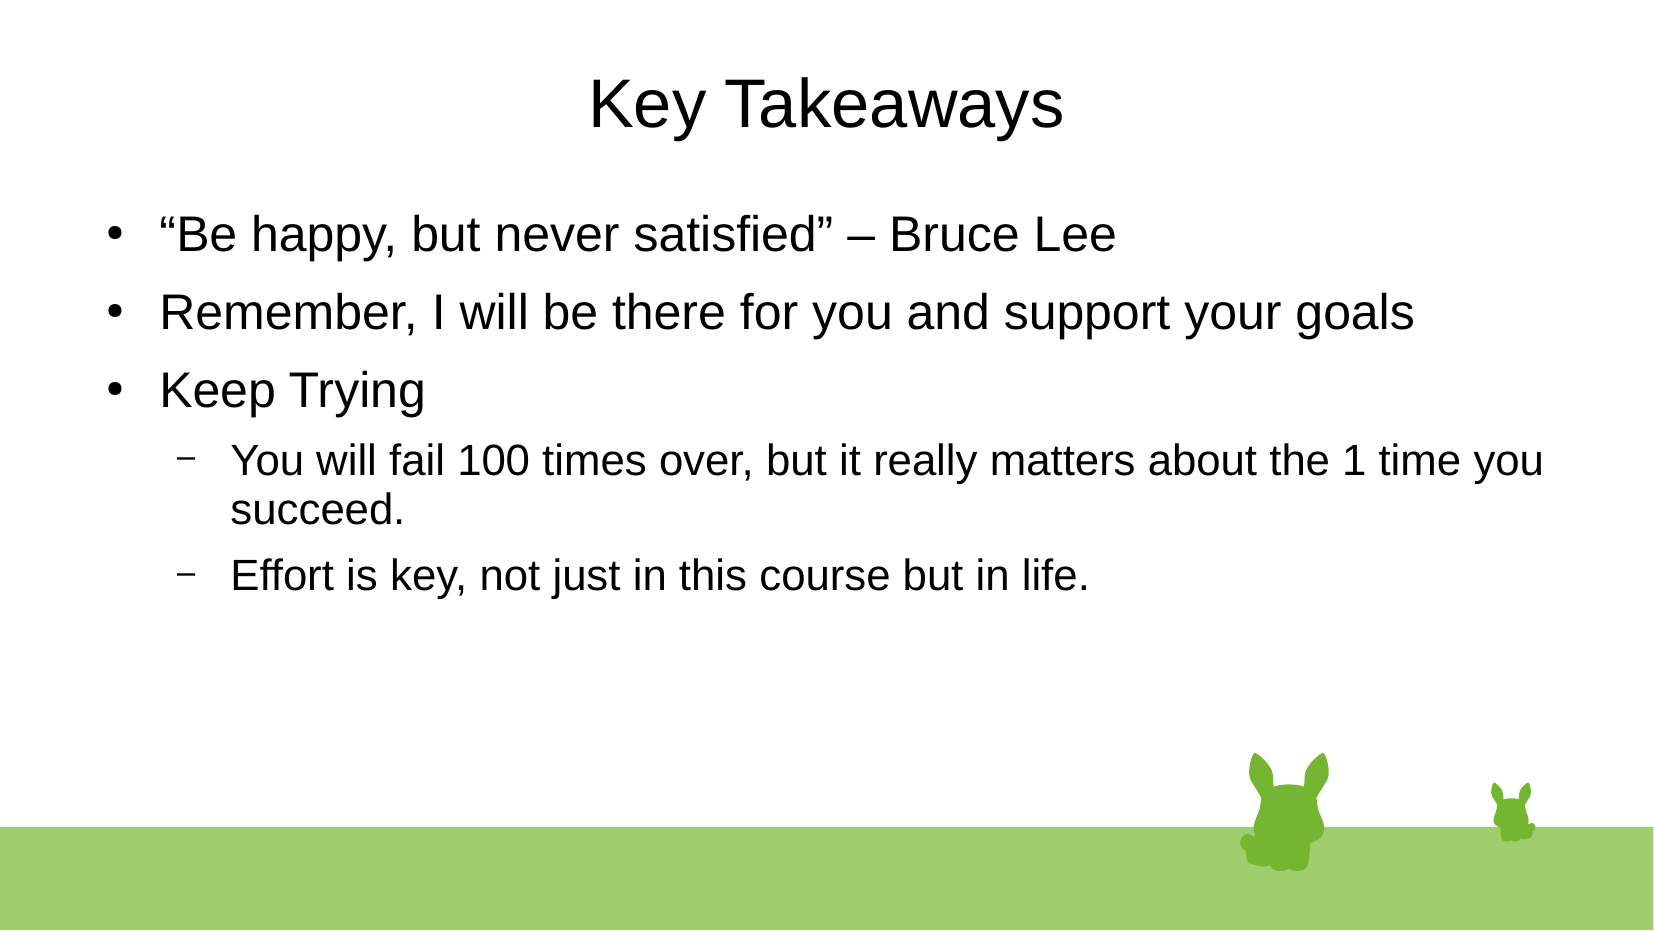

# Key Takeaways
“Be happy, but never satisfied” – Bruce Lee
Remember, I will be there for you and support your goals
Keep Trying
You will fail 100 times over, but it really matters about the 1 time you succeed.
Effort is key, not just in this course but in life.